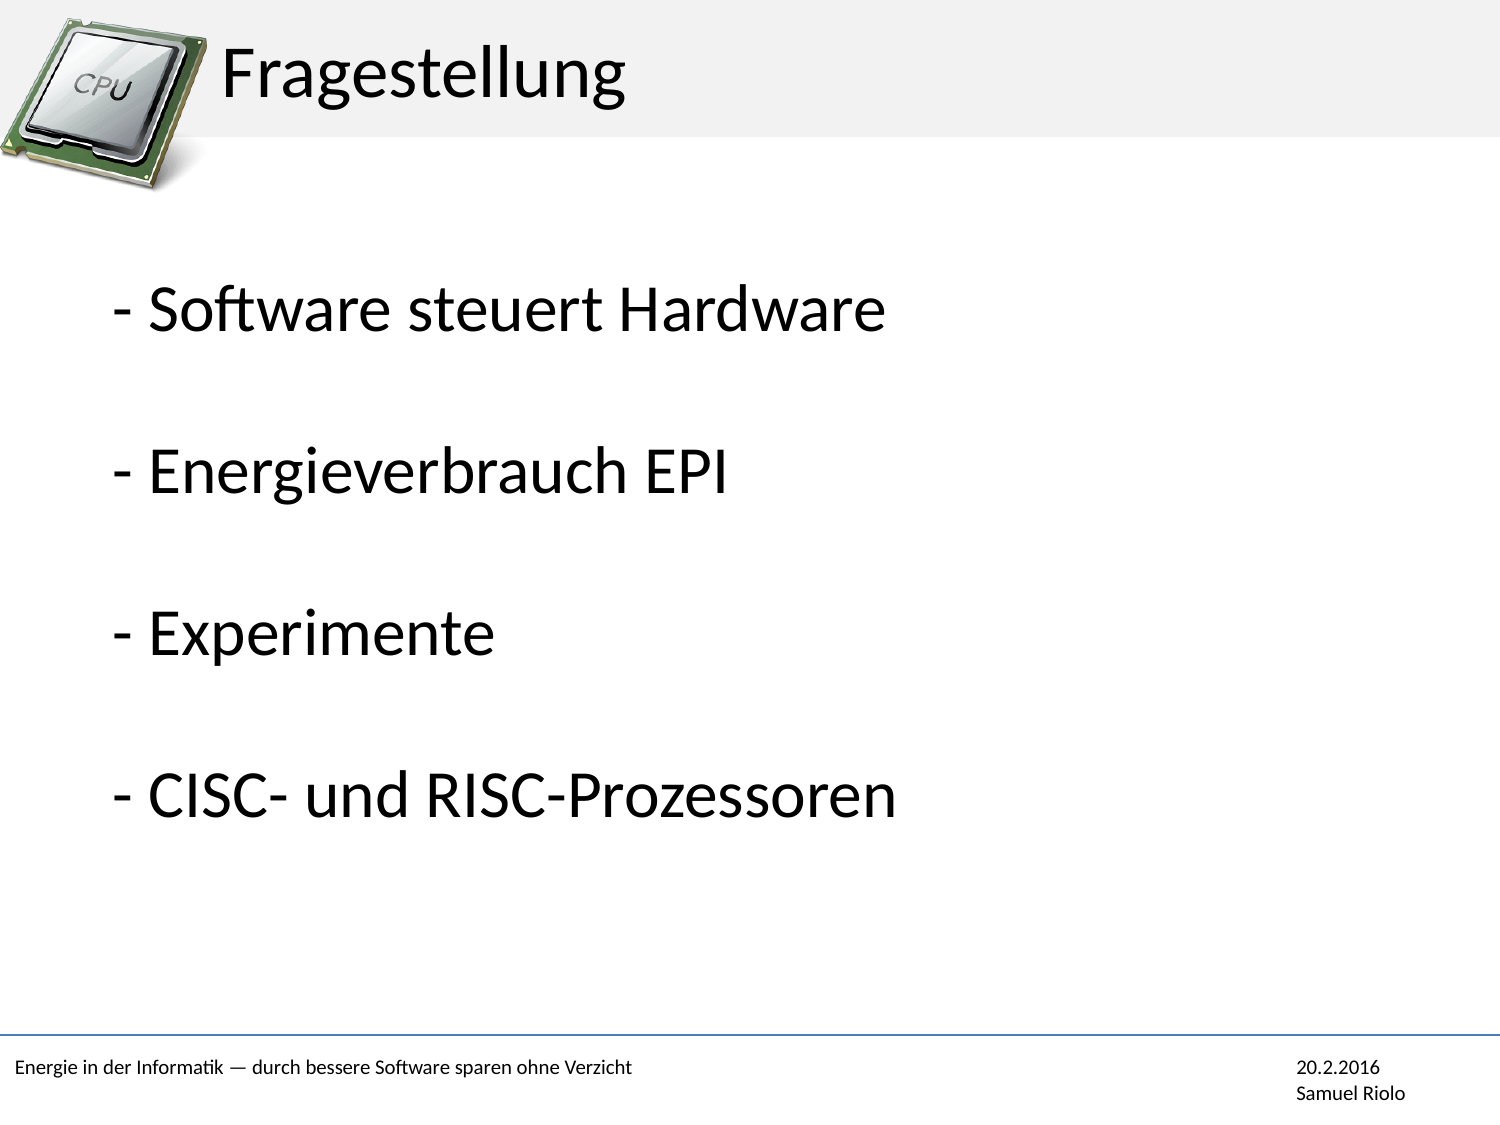

Fragestellung
# - Software steuert Hardware - Energieverbrauch EPI - Experimente - CISC- und RISC-Prozessoren
Energie in der Informatik — durch bessere Software sparen ohne Verzicht
20.2.2016
Samuel Riolo